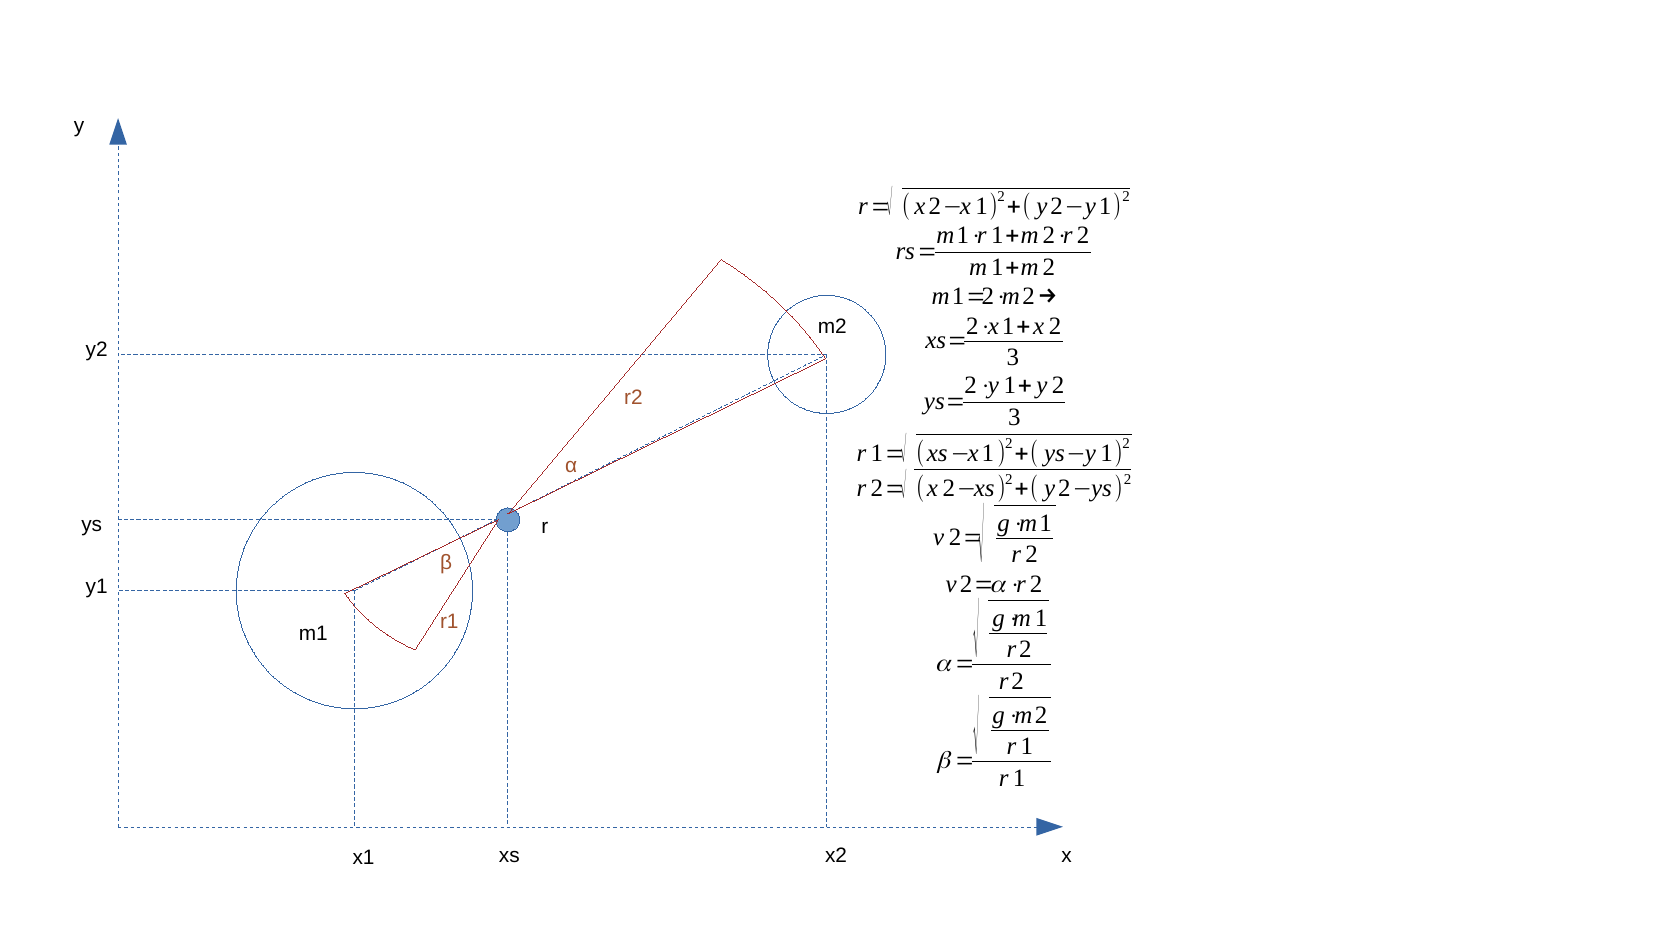

y
m2
y2
r2
α
ys
r
β
y1
r1
m1
xs
x2
x
x1